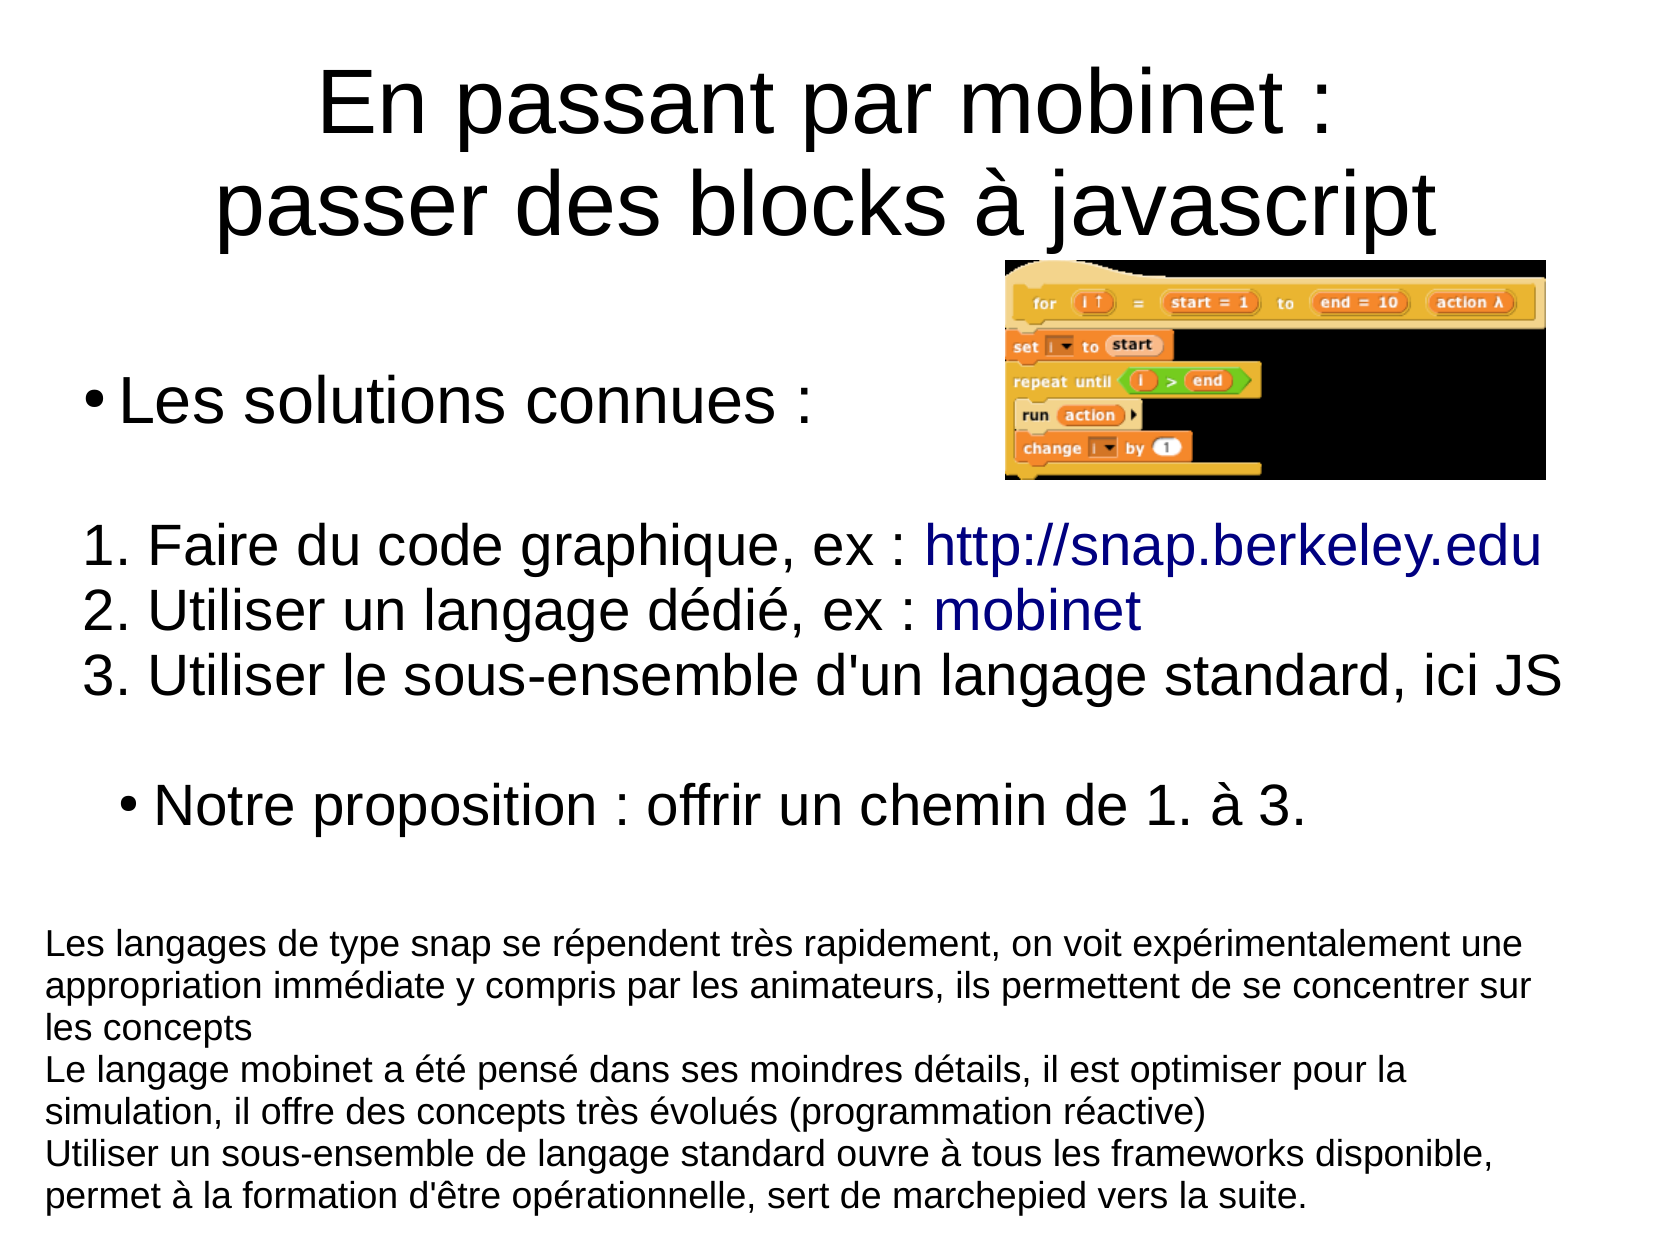

# En passant par mobinet : passer des blocks à javascript
Les solutions connues :
 Faire du code graphique, ex : http://snap.berkeley.edu
 Utiliser un langage dédié, ex : mobinet
 Utiliser le sous-ensemble d'un langage standard, ici JS
Notre proposition : offrir un chemin de 1. à 3.
Les langages de type snap se répendent très rapidement, on voit expérimentalement une appropriation immédiate y compris par les animateurs, ils permettent de se concentrer sur les concepts
Le langage mobinet a été pensé dans ses moindres détails, il est optimiser pour la simulation, il offre des concepts très évolués (programmation réactive)
Utiliser un sous-ensemble de langage standard ouvre à tous les frameworks disponible, permet à la formation d'être opérationnelle, sert de marchepied vers la suite.